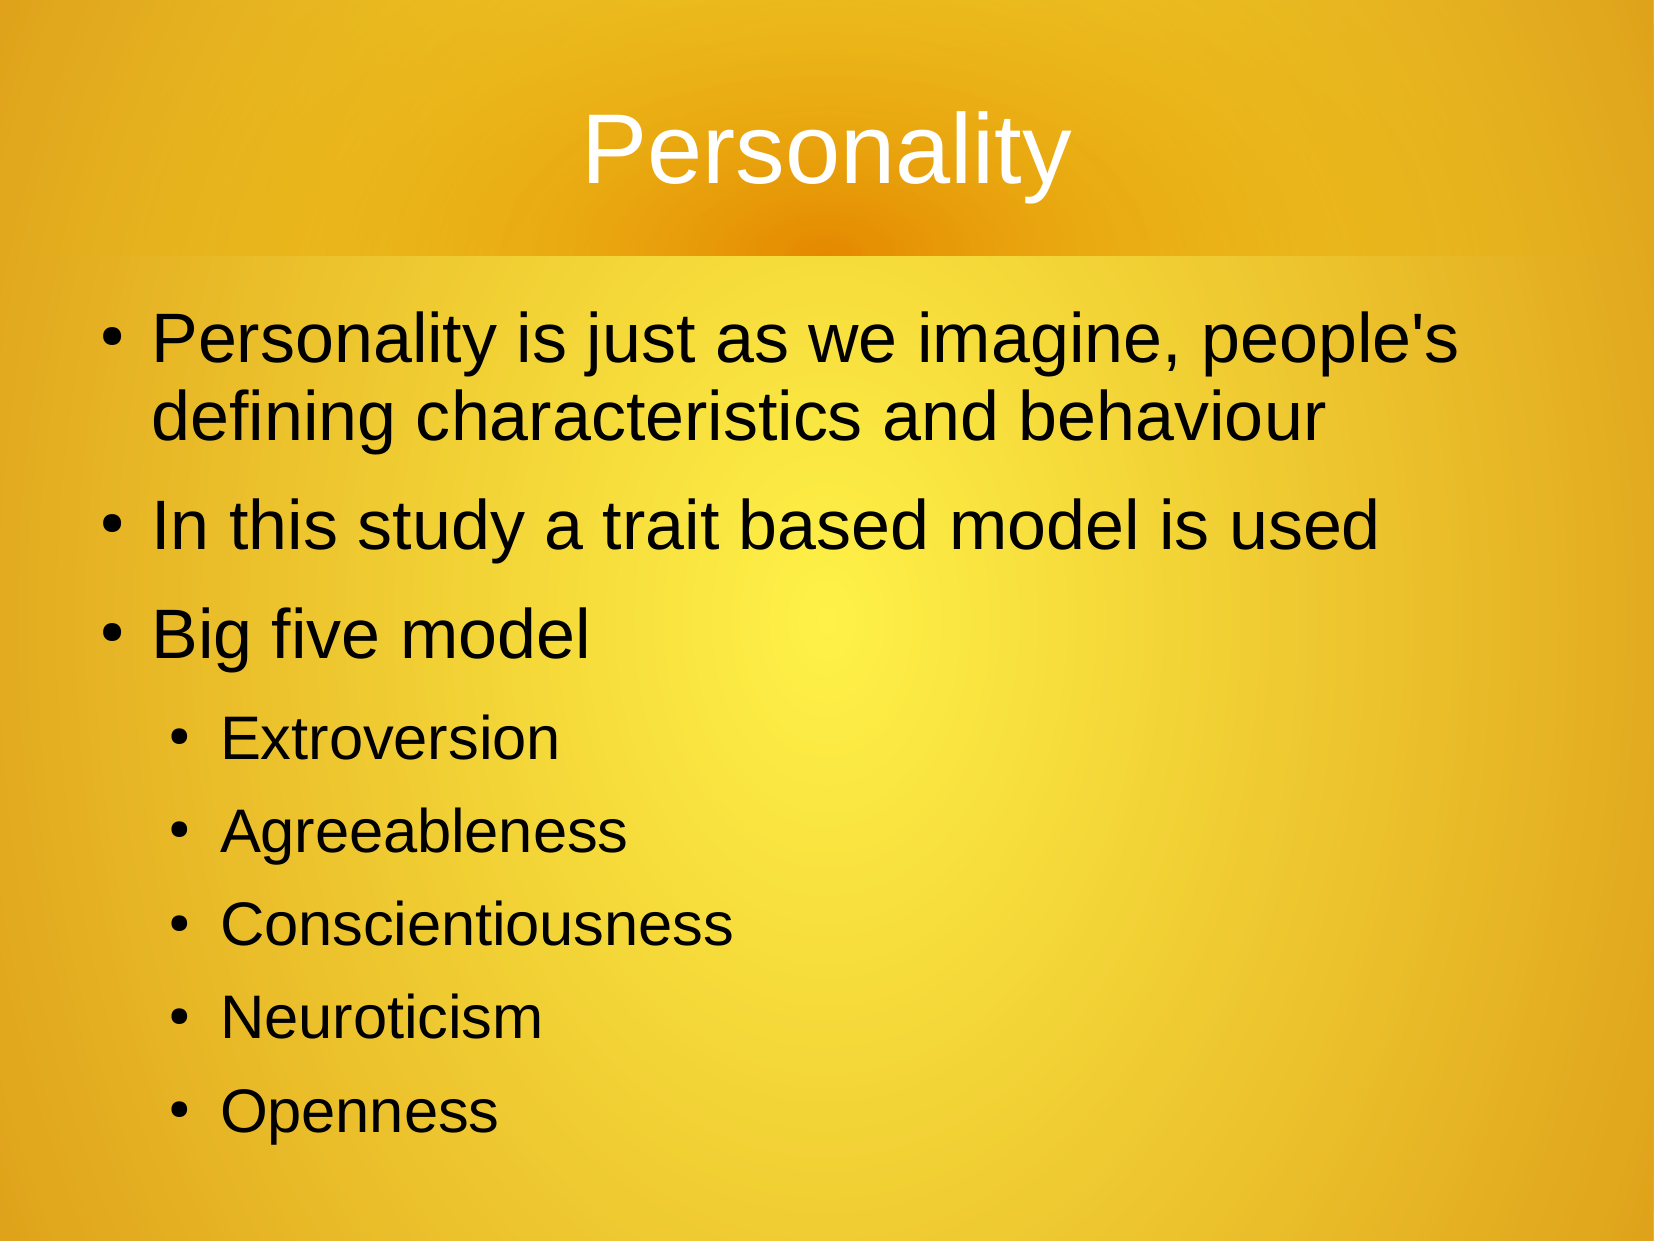

# Personality
Personality is just as we imagine, people's defining characteristics and behaviour
In this study a trait based model is used
Big five model
Extroversion
Agreeableness
Conscientiousness
Neuroticism
Openness